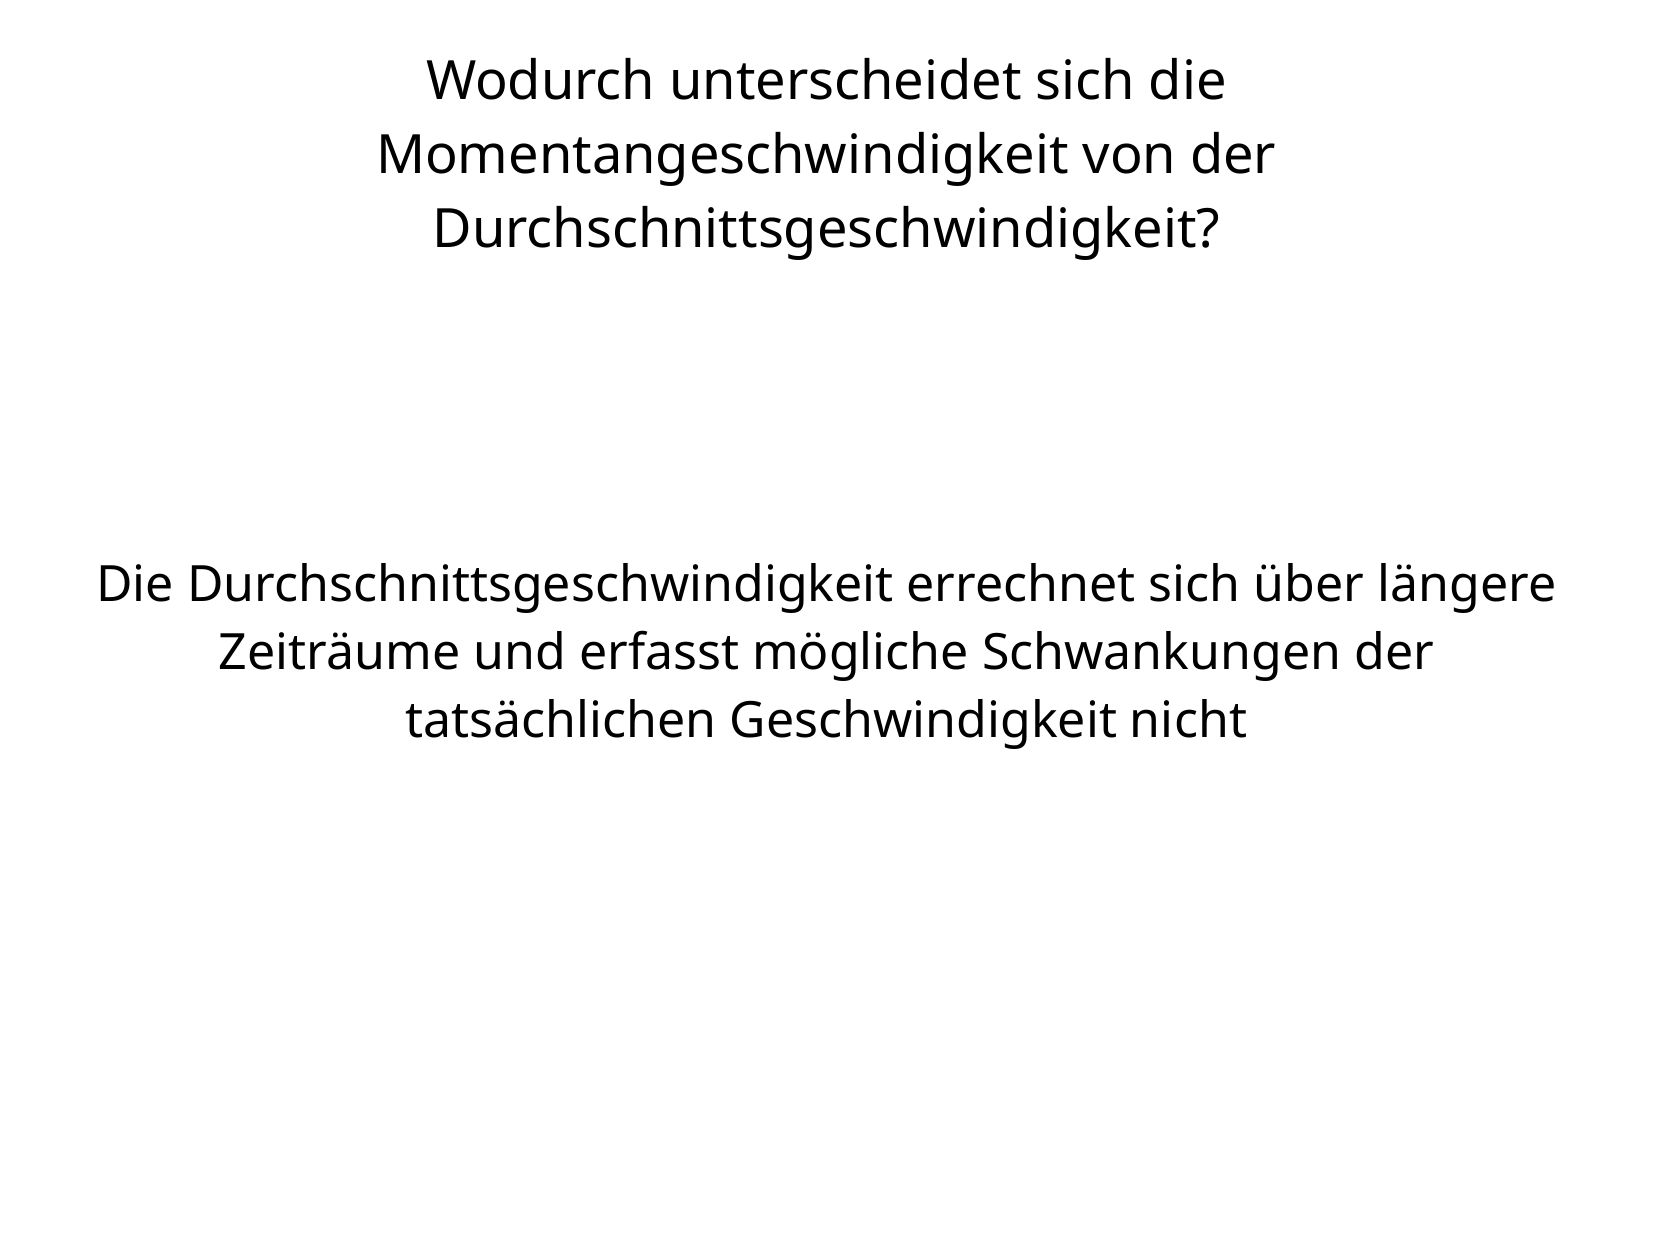

# Wodurch unterscheidet sich die Momentangeschwindigkeit von der Durchschnittsgeschwindigkeit?
Die Durchschnittsgeschwindigkeit errechnet sich über längere Zeiträume und erfasst mögliche Schwankungen der tatsächlichen Geschwindigkeit nicht